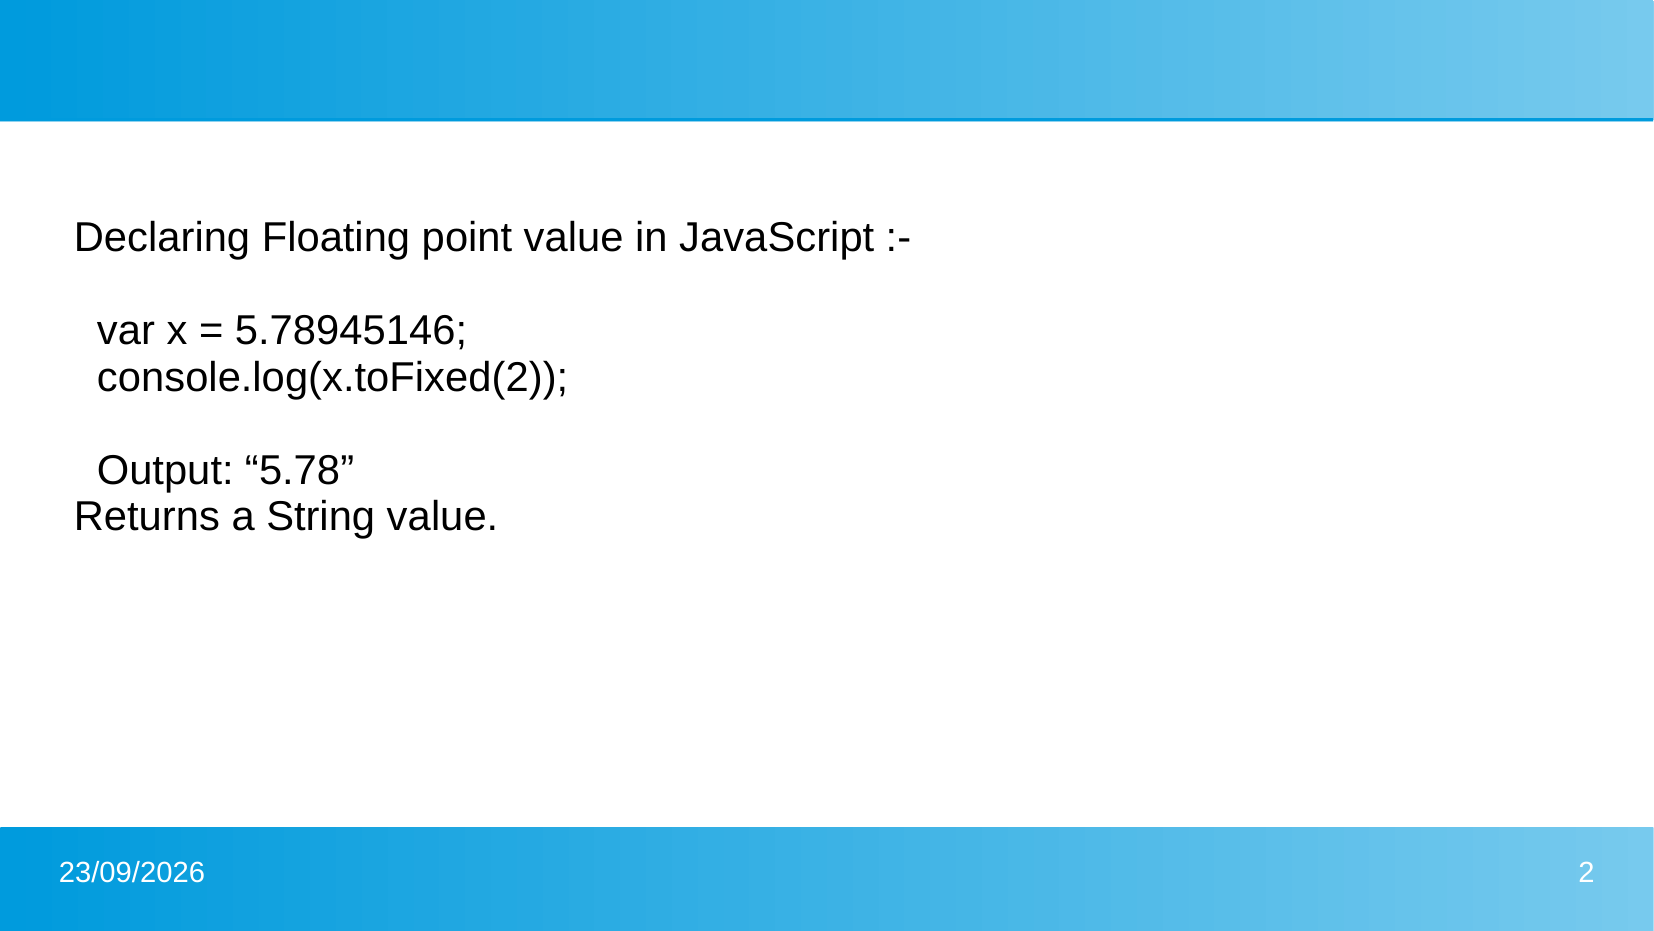

#
Declaring Floating point value in JavaScript :-
 var x = 5.78945146;
 console.log(x.toFixed(2));
 Output: “5.78”
Returns a String value.
2